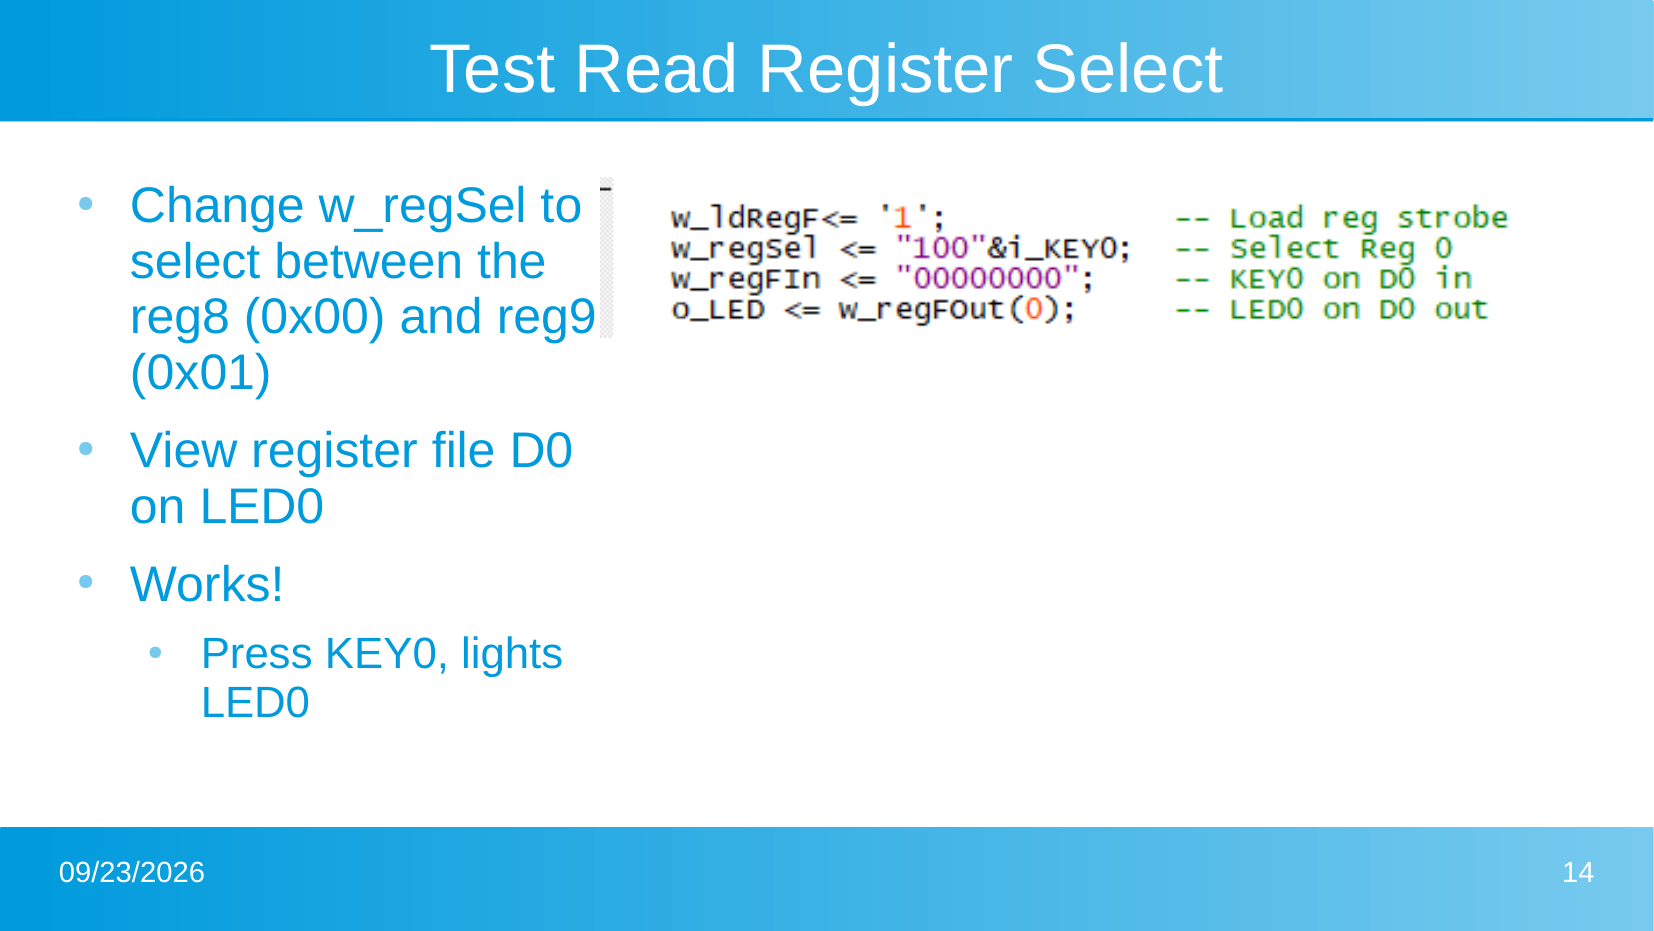

# Test Read Register Select
Change w_regSel to select between the reg8 (0x00) and reg9 (0x01)
View register file D0 on LED0
Works!
Press KEY0, lights LED0
14